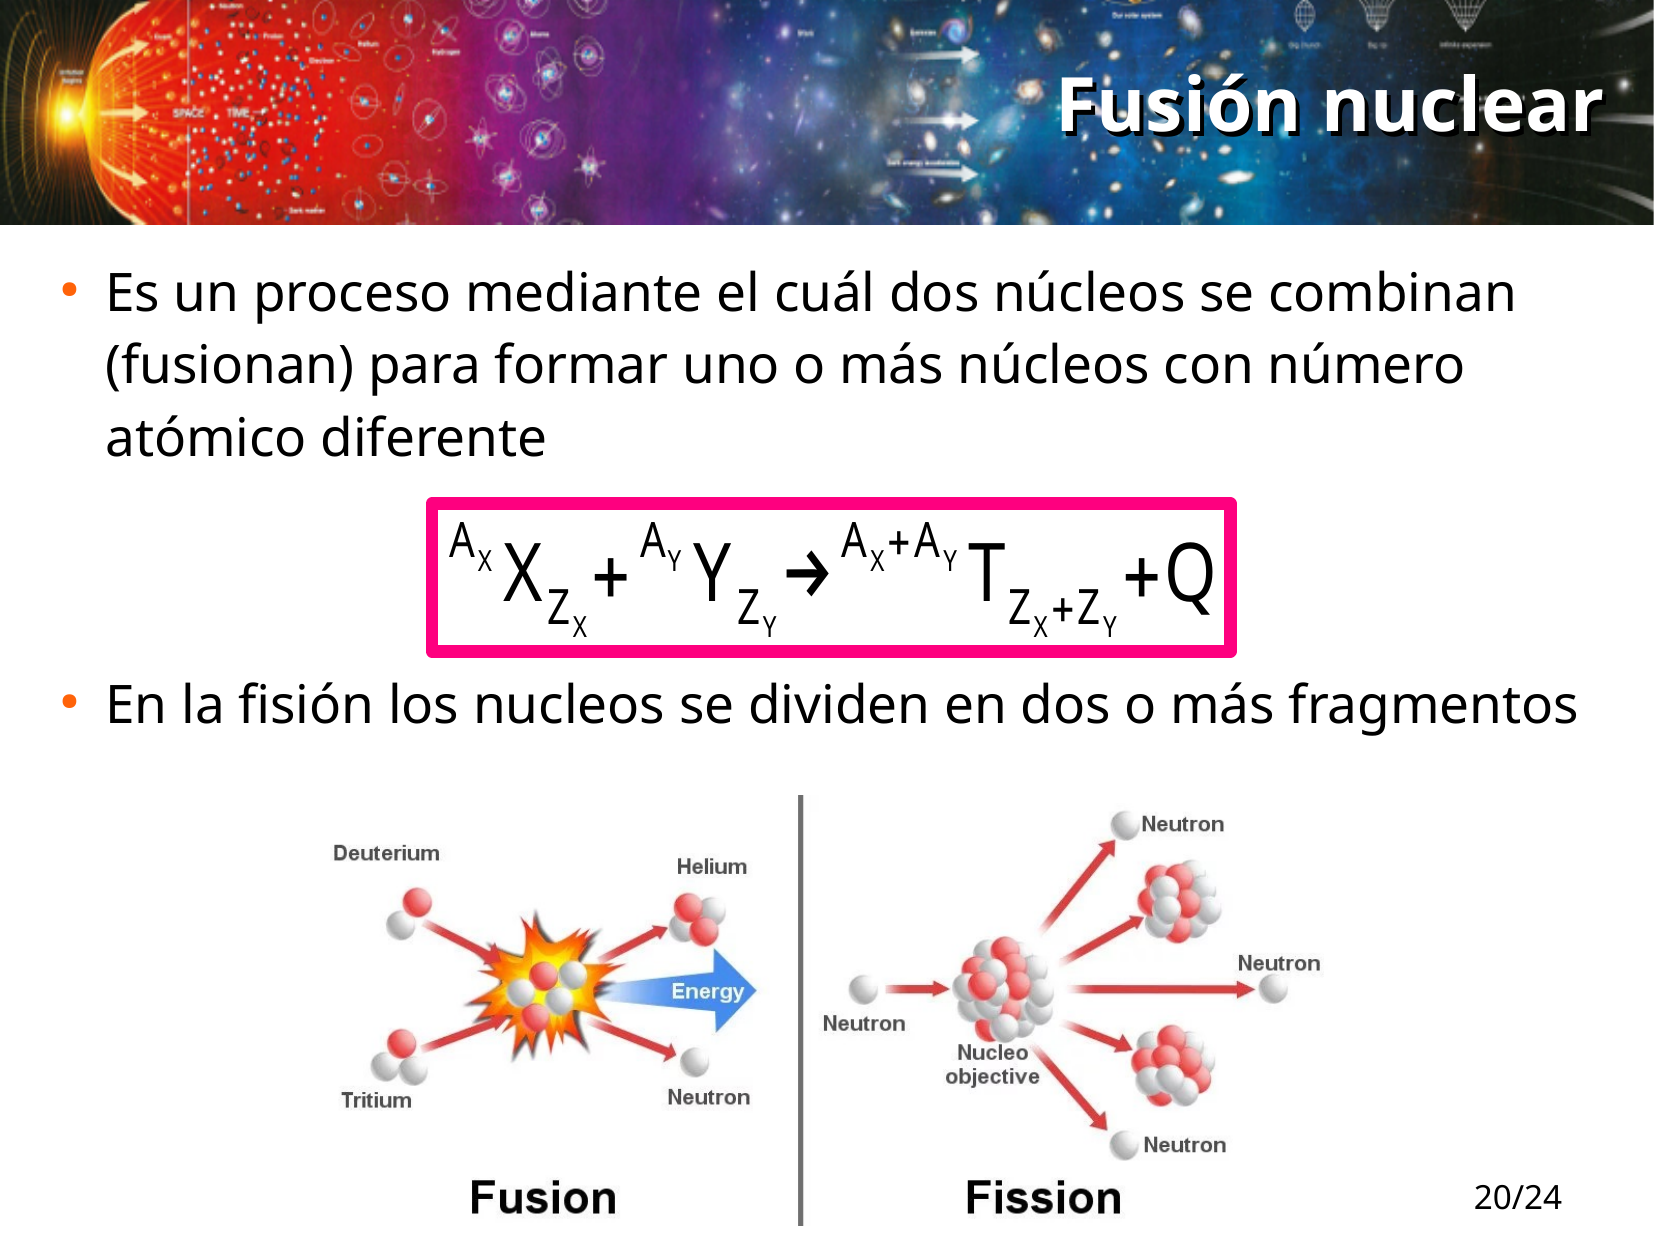

# Fusión nuclear
Es un proceso mediante el cuál dos núcleos se combinan (fusionan) para formar uno o más núcleos con número atómico diferente
En la fisión los nucleos se dividen en dos o más fragmentos
H. Asorey - Física IV B
20